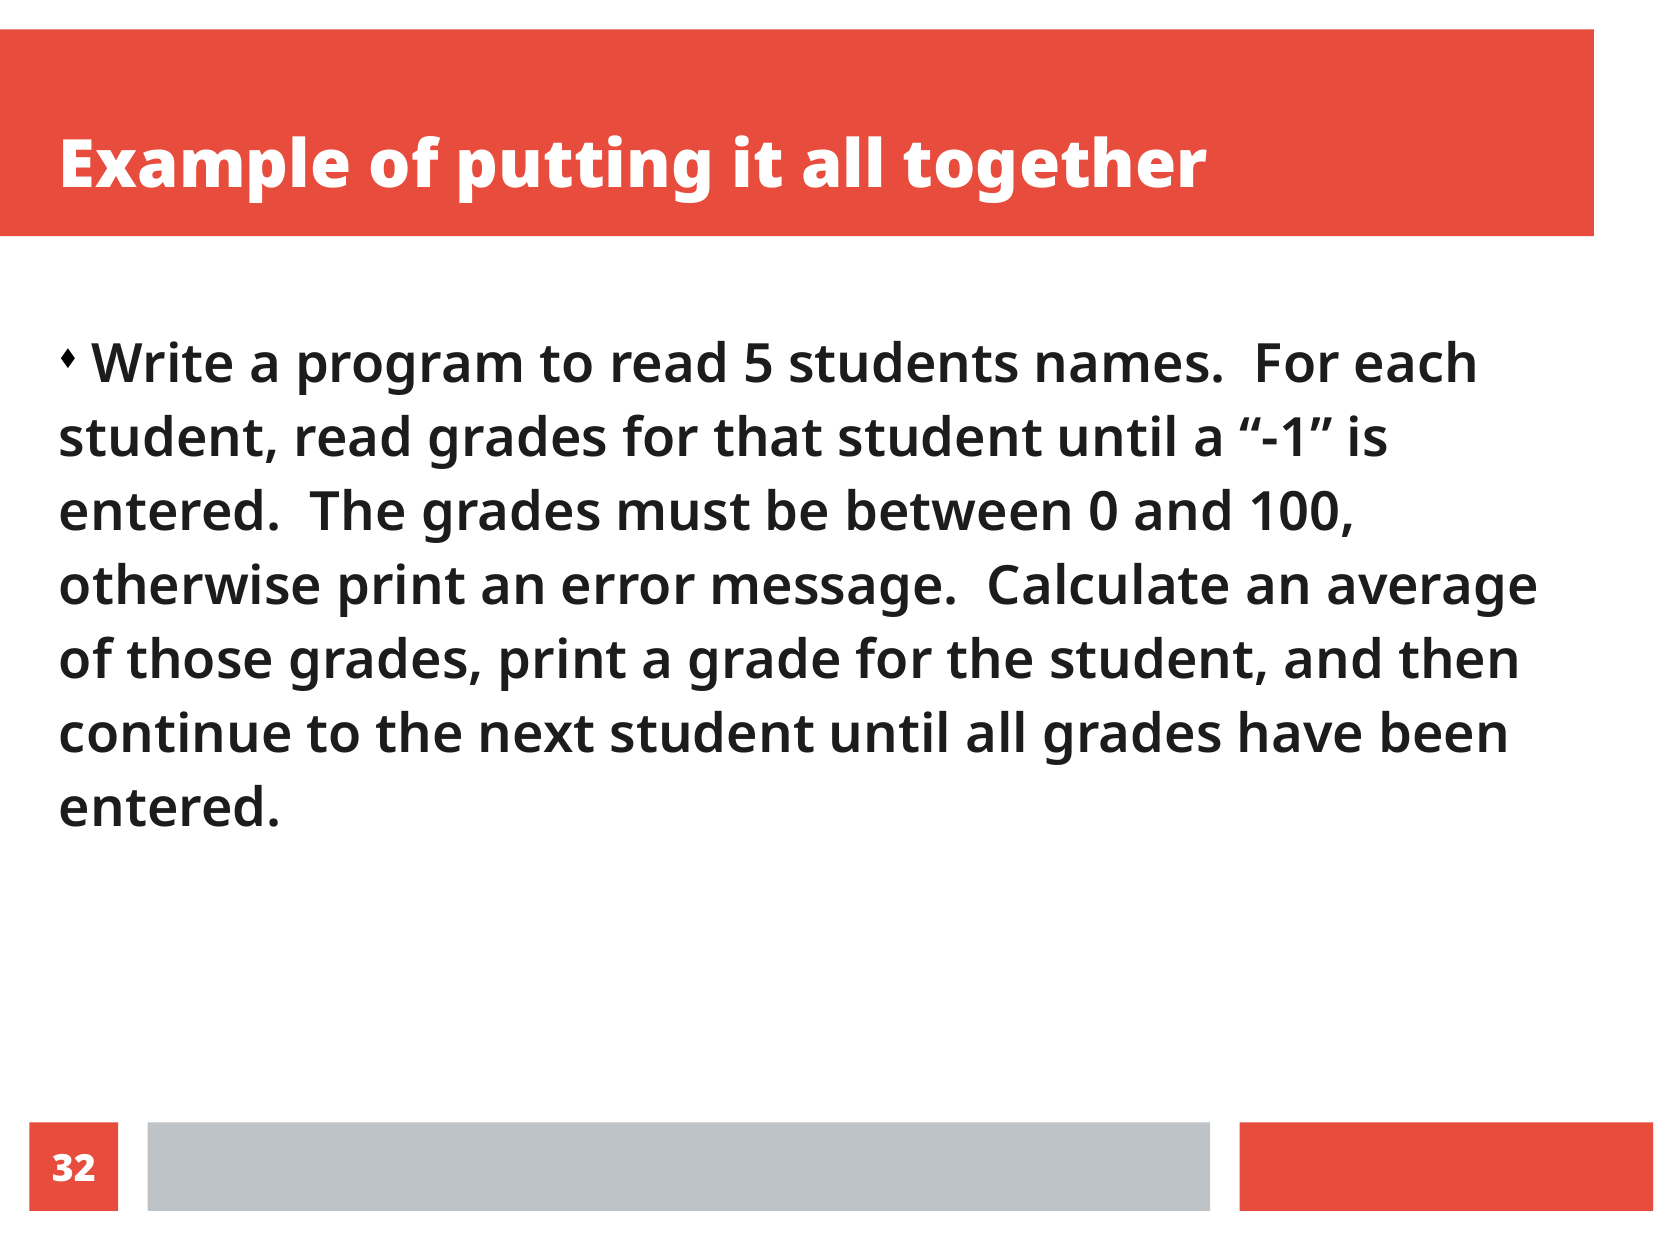

# Example of putting it all together
 Write a program to read 5 students names. For each student, read grades for that student until a “-1” is entered. The grades must be between 0 and 100, otherwise print an error message. Calculate an average of those grades, print a grade for the student, and then continue to the next student until all grades have been entered.
32